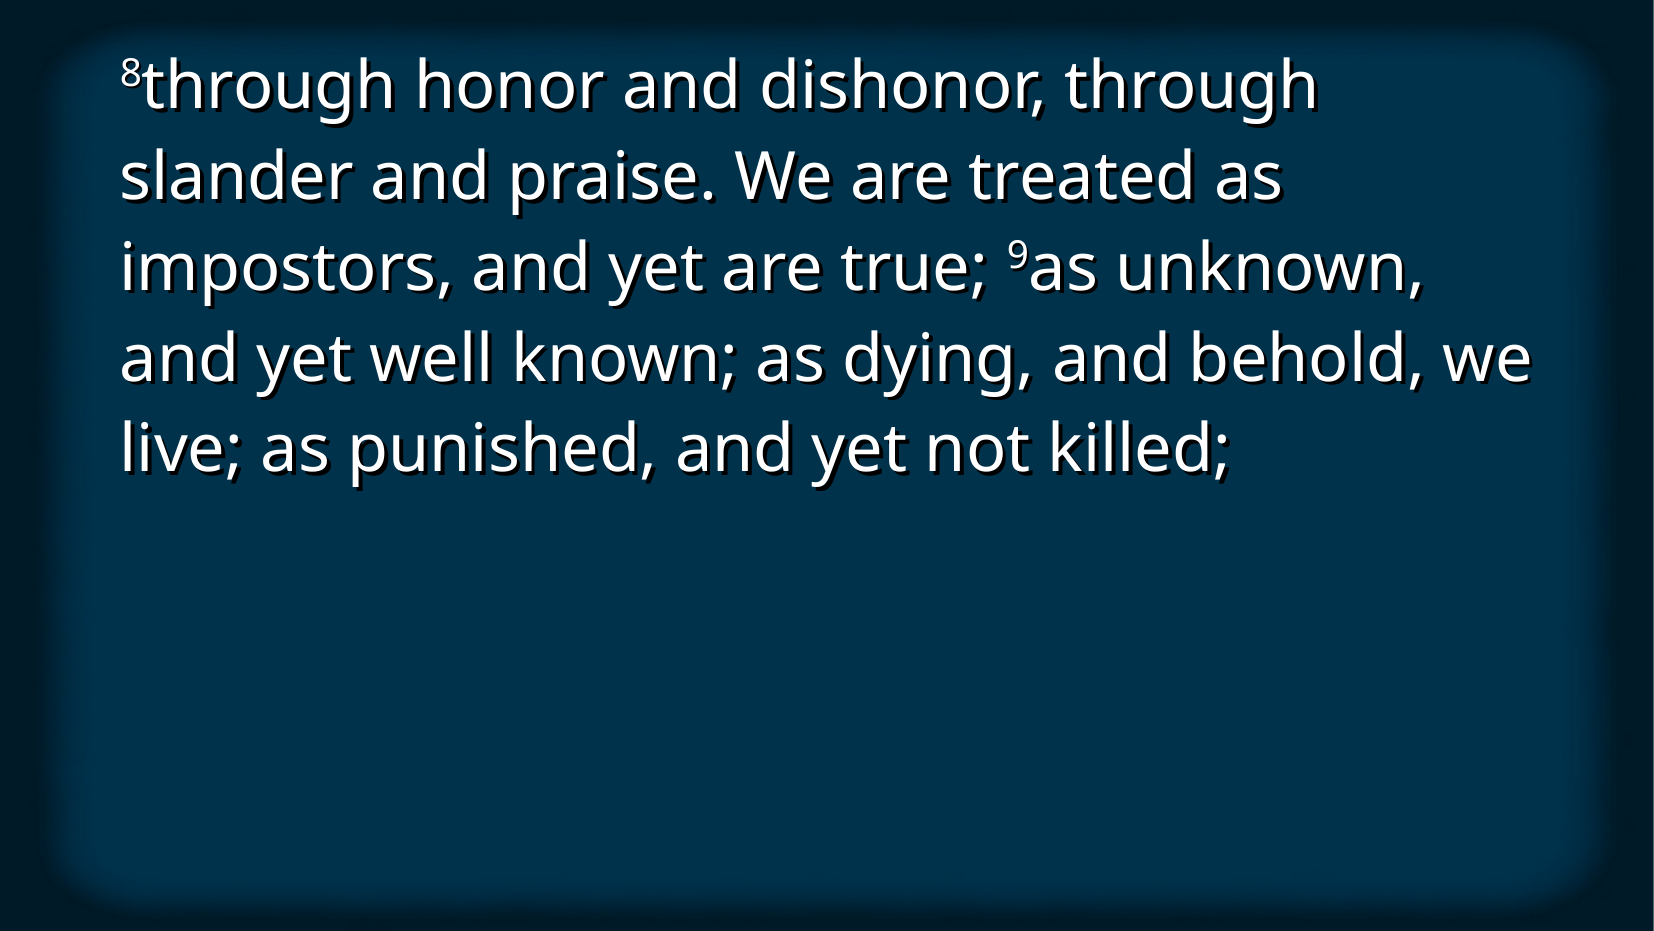

8through honor and dishonor, through slander and praise. We are treated as impostors, and yet are true; 9as unknown, and yet well known; as dying, and behold, we live; as punished, and yet not killed;